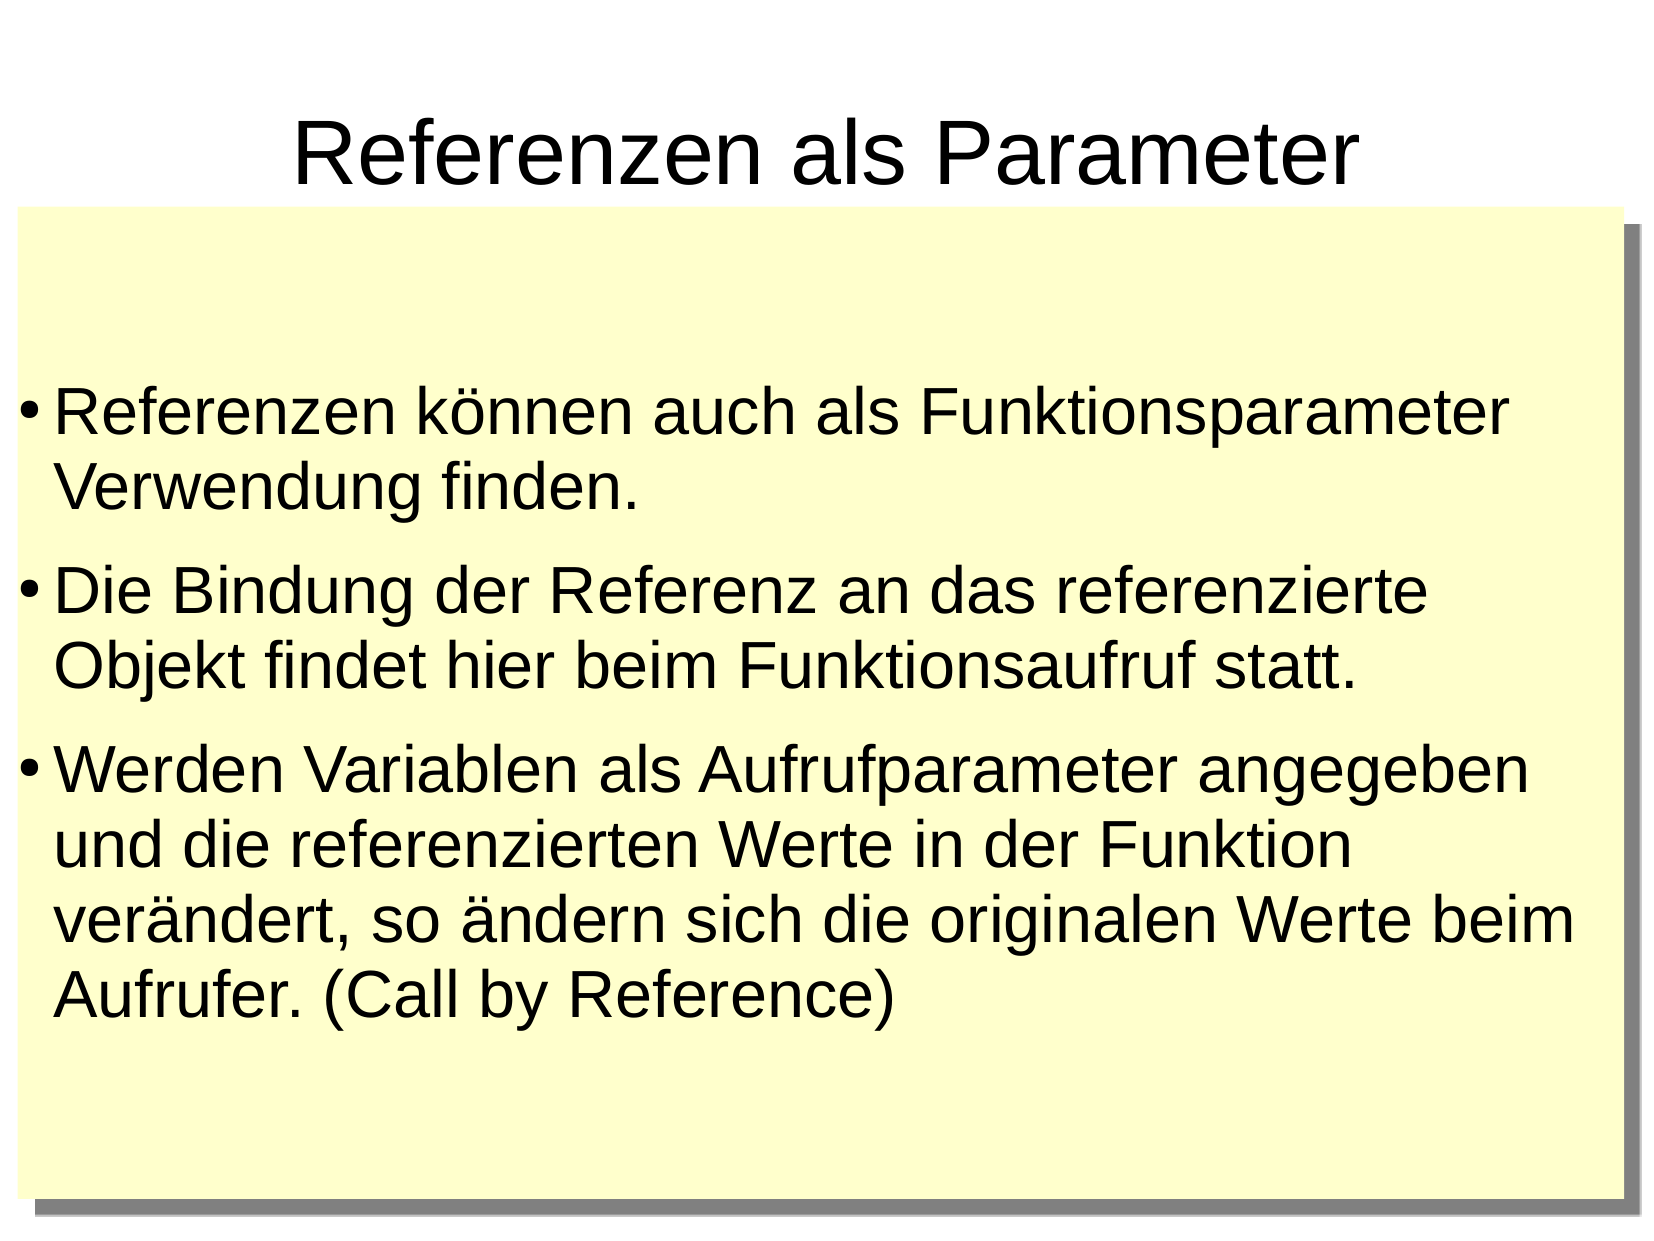

# Referenzen als Parameter
Referenzen können auch als Funktionsparameter Verwendung finden.
Die Bindung der Referenz an das referenzierte Objekt findet hier beim Funktionsaufruf statt.
Werden Variablen als Aufrufparameter angegeben und die referenzierten Werte in der Funktion verändert, so ändern sich die originalen Werte beim Aufrufer. (Call by Reference)
9